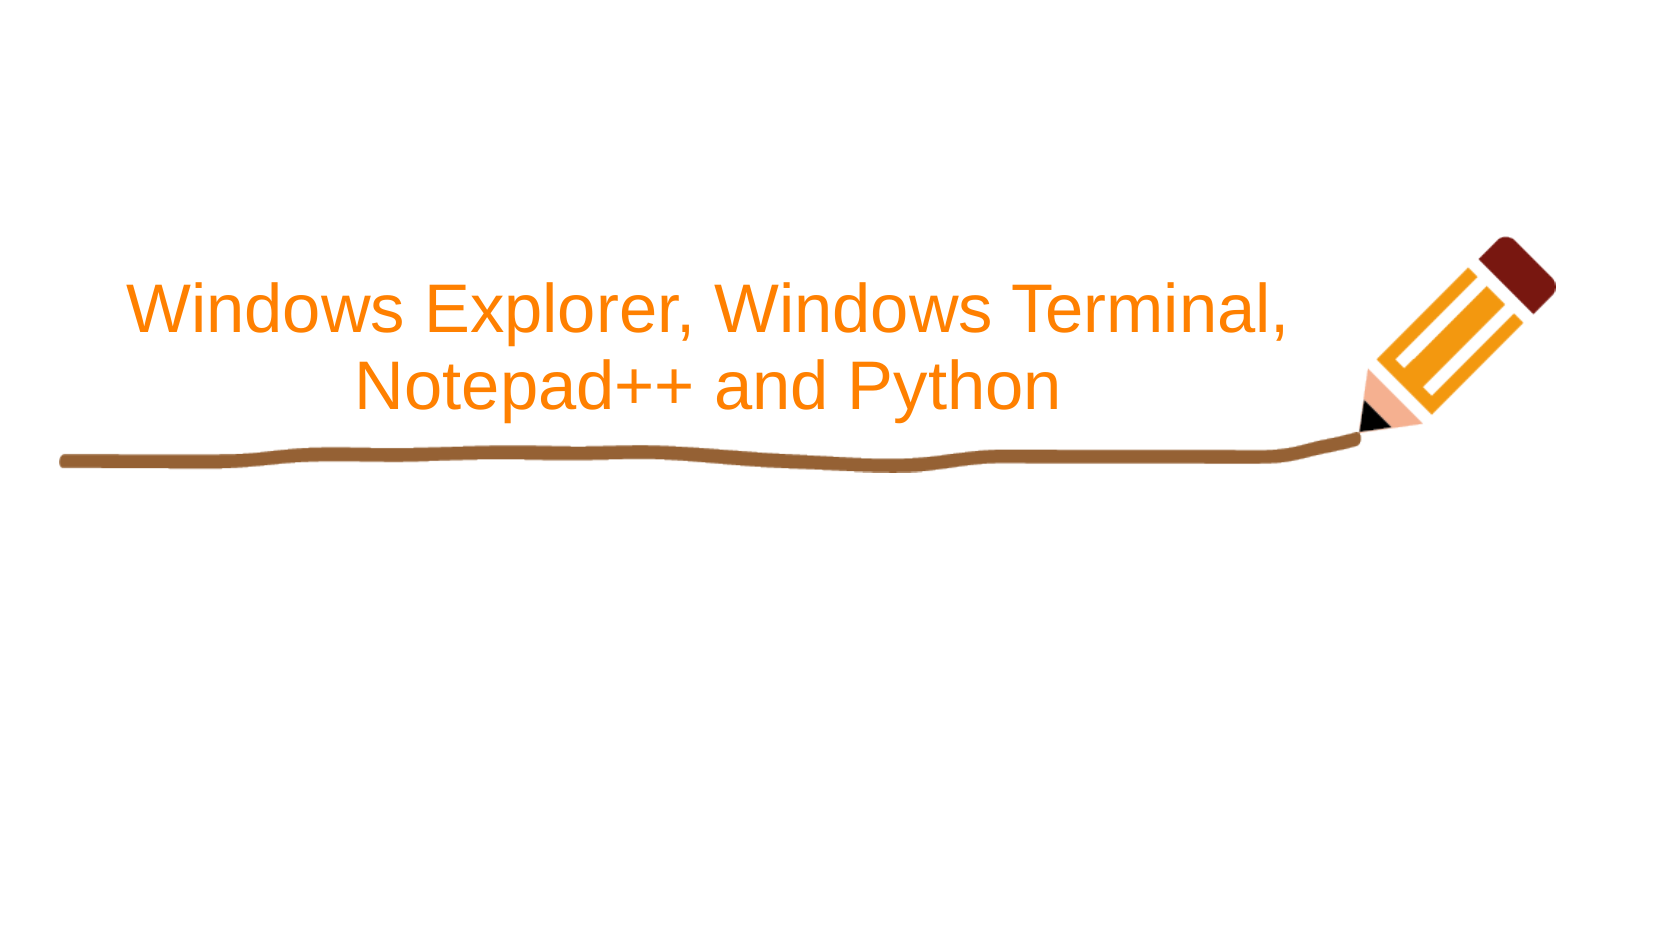

# Windows Explorer, Windows Terminal, Notepad++ and Python